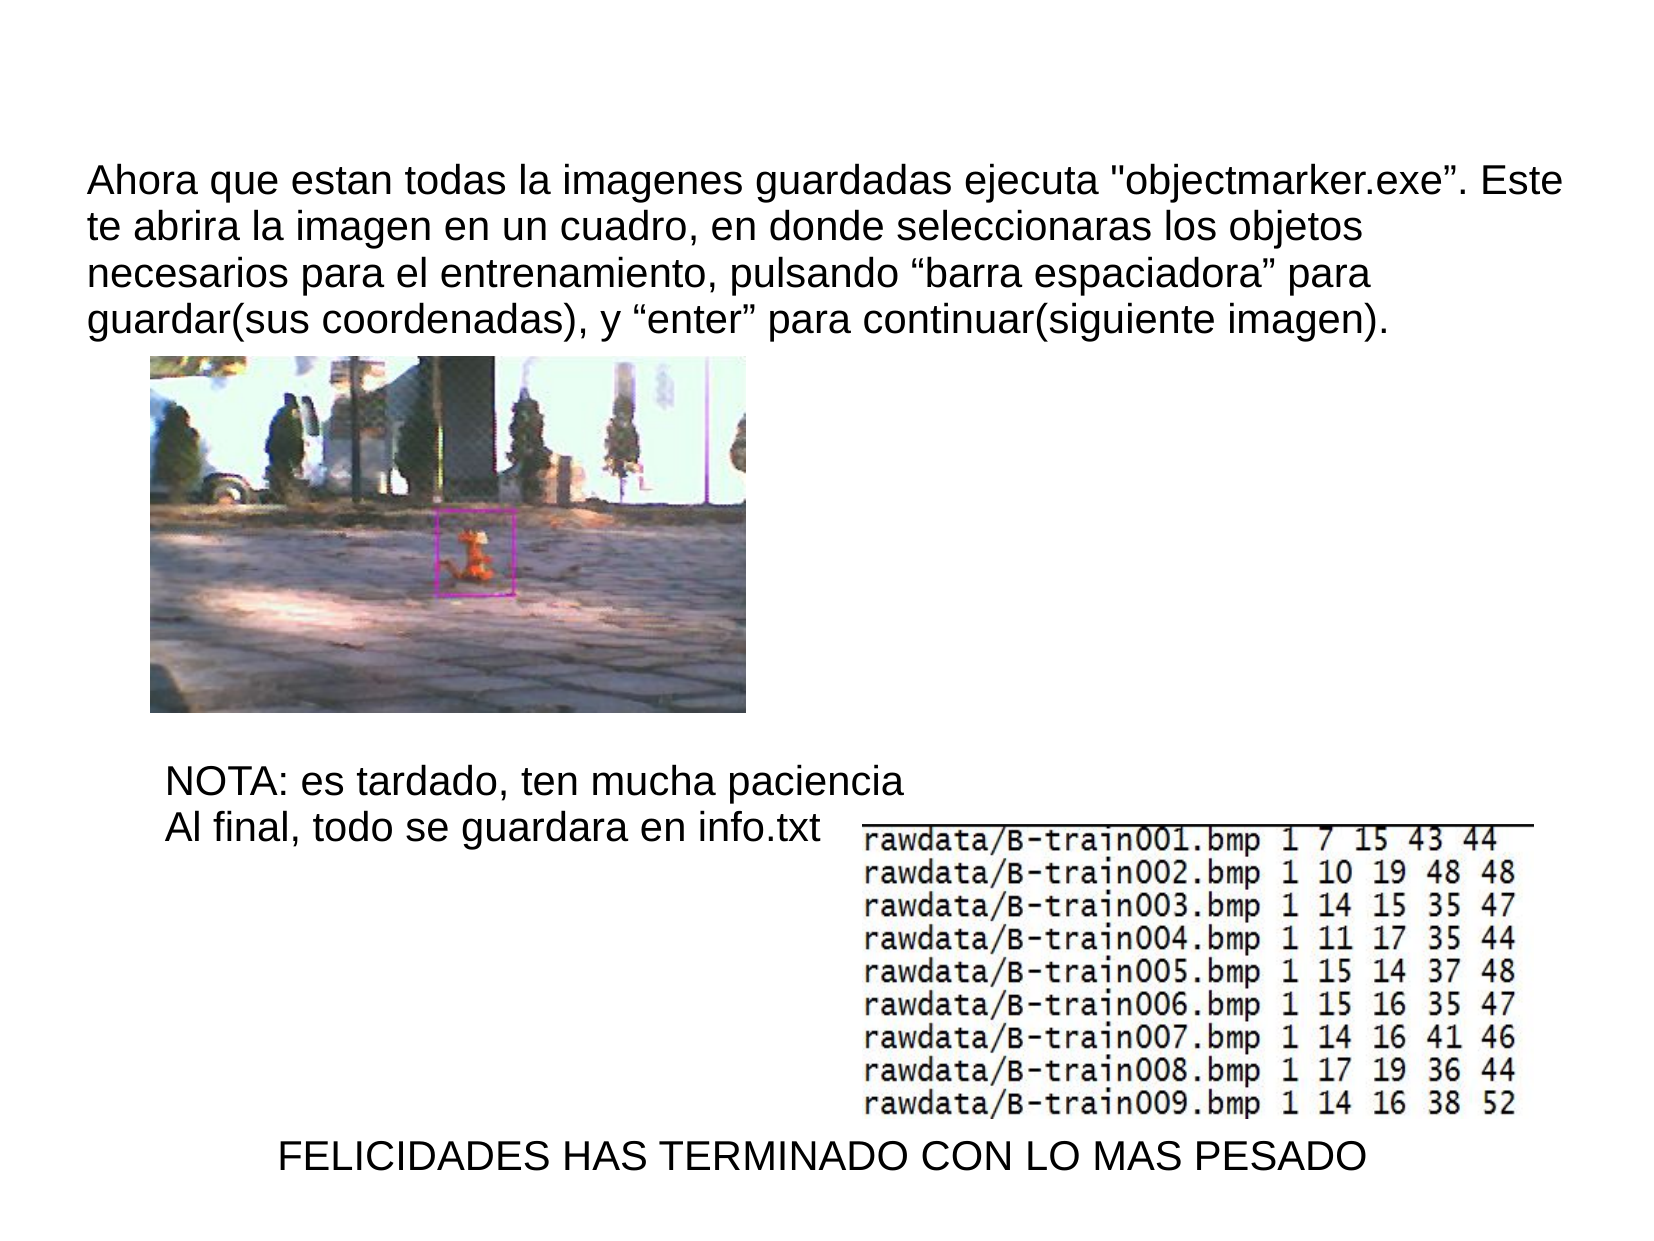

#
Ahora que estan todas la imagenes guardadas ejecuta "objectmarker.exe”. Este te abrira la imagen en un cuadro, en donde seleccionaras los objetos necesarios para el entrenamiento, pulsando “barra espaciadora” para guardar(sus coordenadas), y “enter” para continuar(siguiente imagen).
NOTA: es tardado, ten mucha paciencia
Al final, todo se guardara en info.txt
FELICIDADES HAS TERMINADO CON LO MAS PESADO